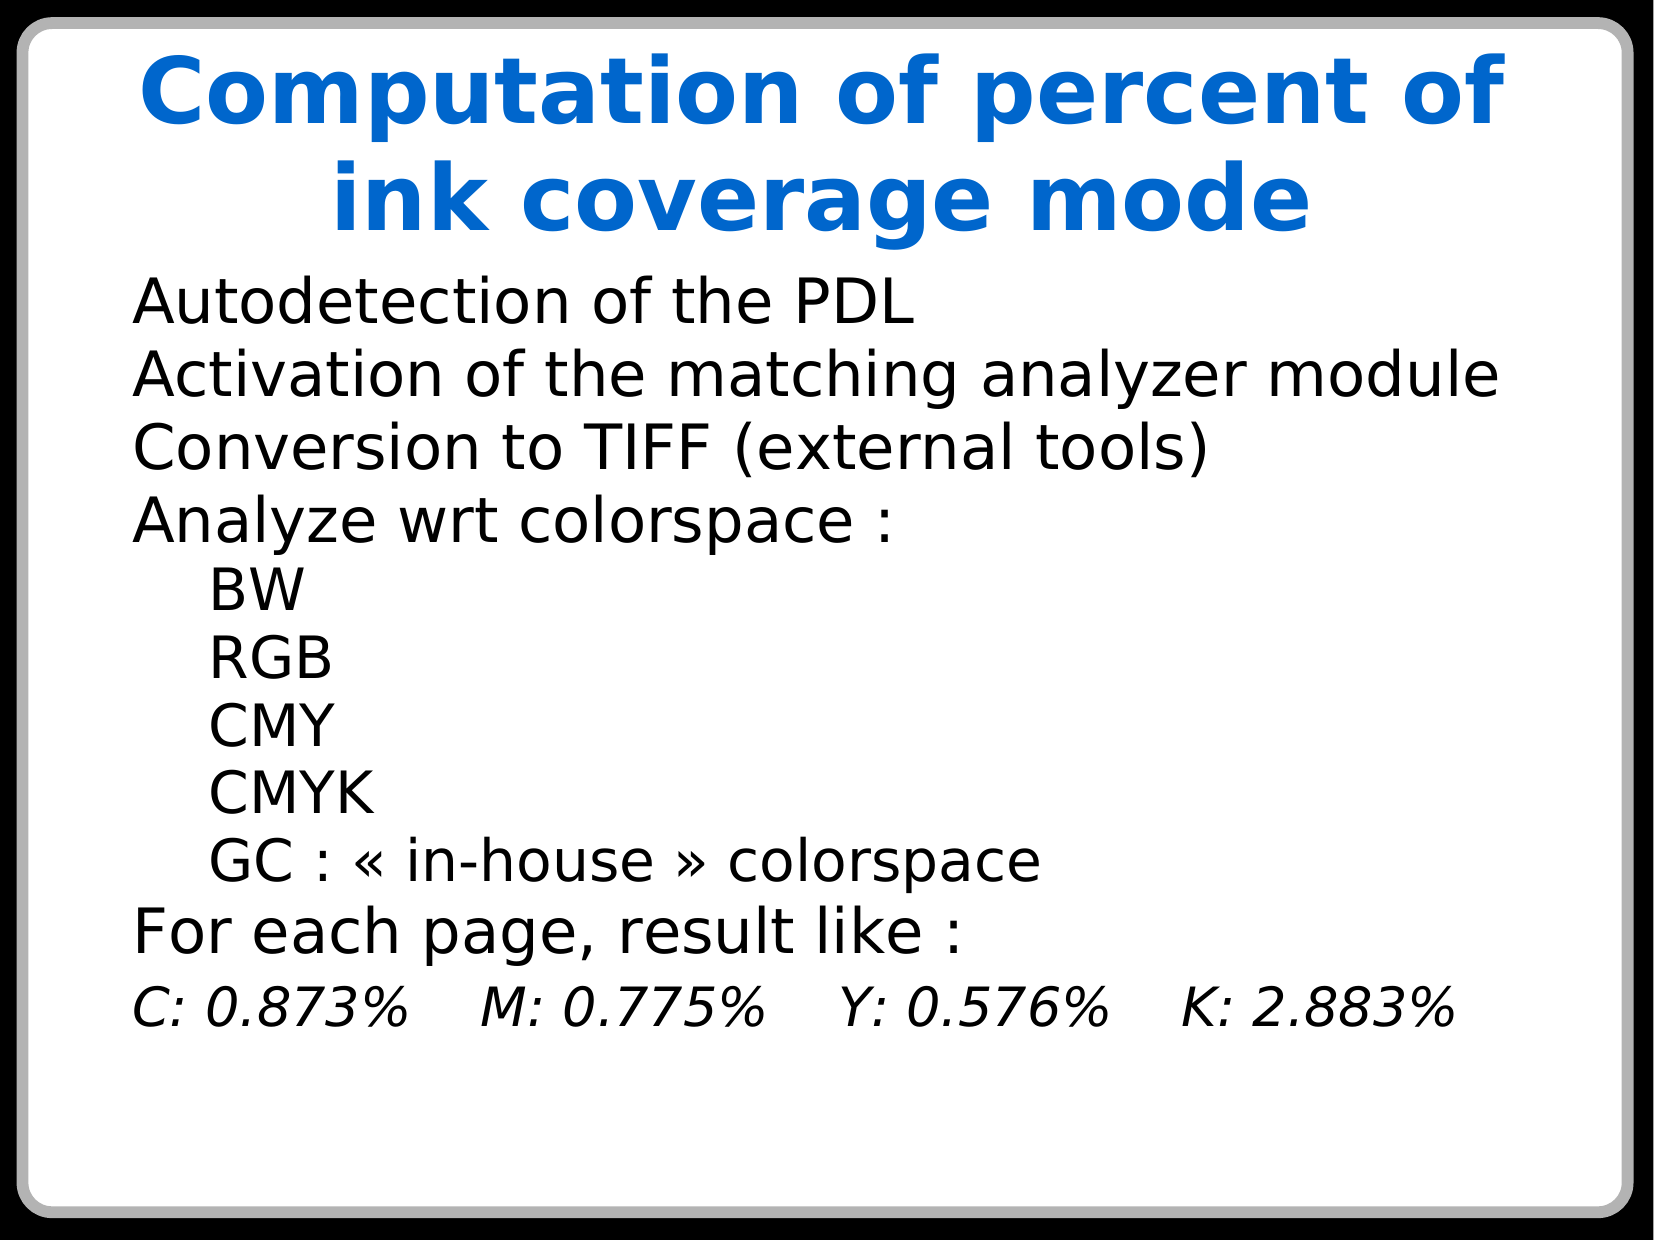

# Computation of percent of ink coverage mode
Autodetection of the PDL
Activation of the matching analyzer module
Conversion to TIFF (external tools)
Analyze wrt colorspace :
BW
RGB
CMY
CMYK
GC : « in-house » colorspace
For each page, result like :
C: 0.873% M: 0.775% Y: 0.576% K: 2.883%